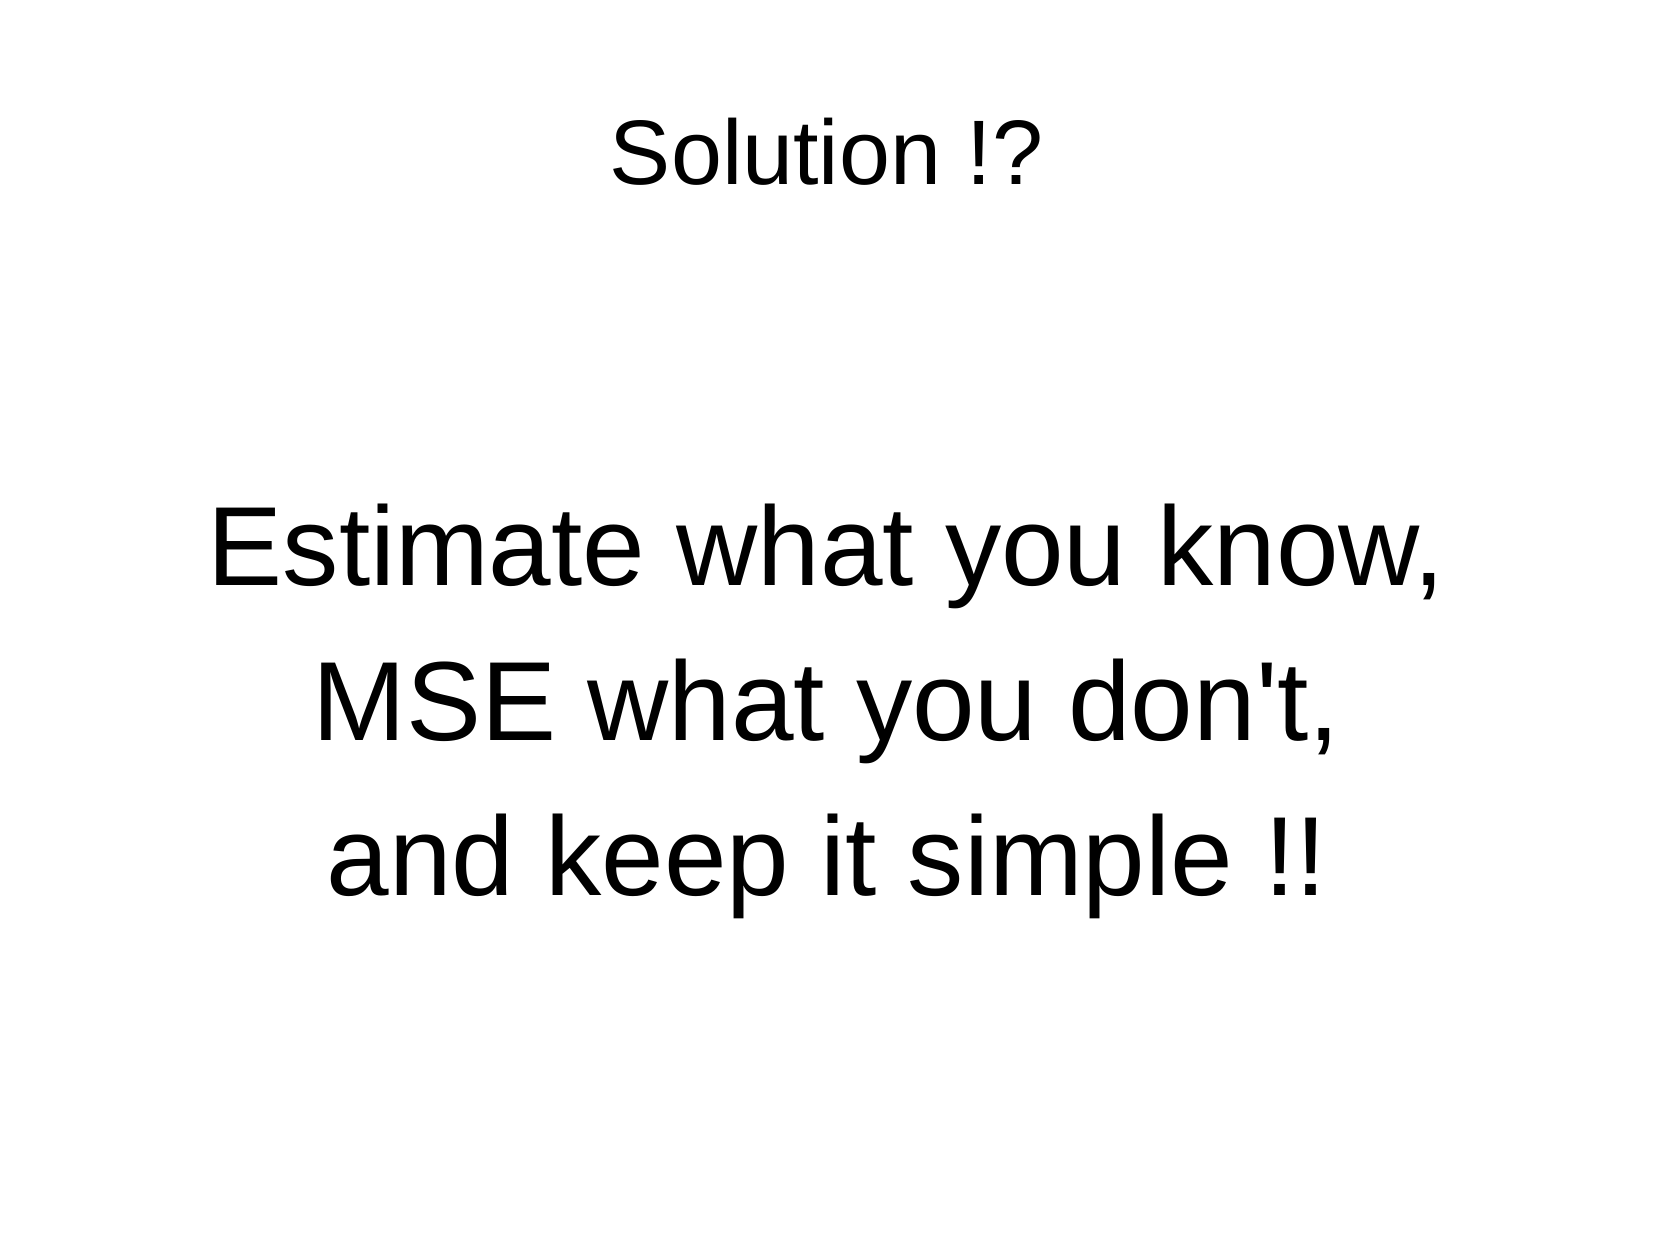

Solution !?
# Estimate what you know,
MSE what you don't,
and keep it simple !!